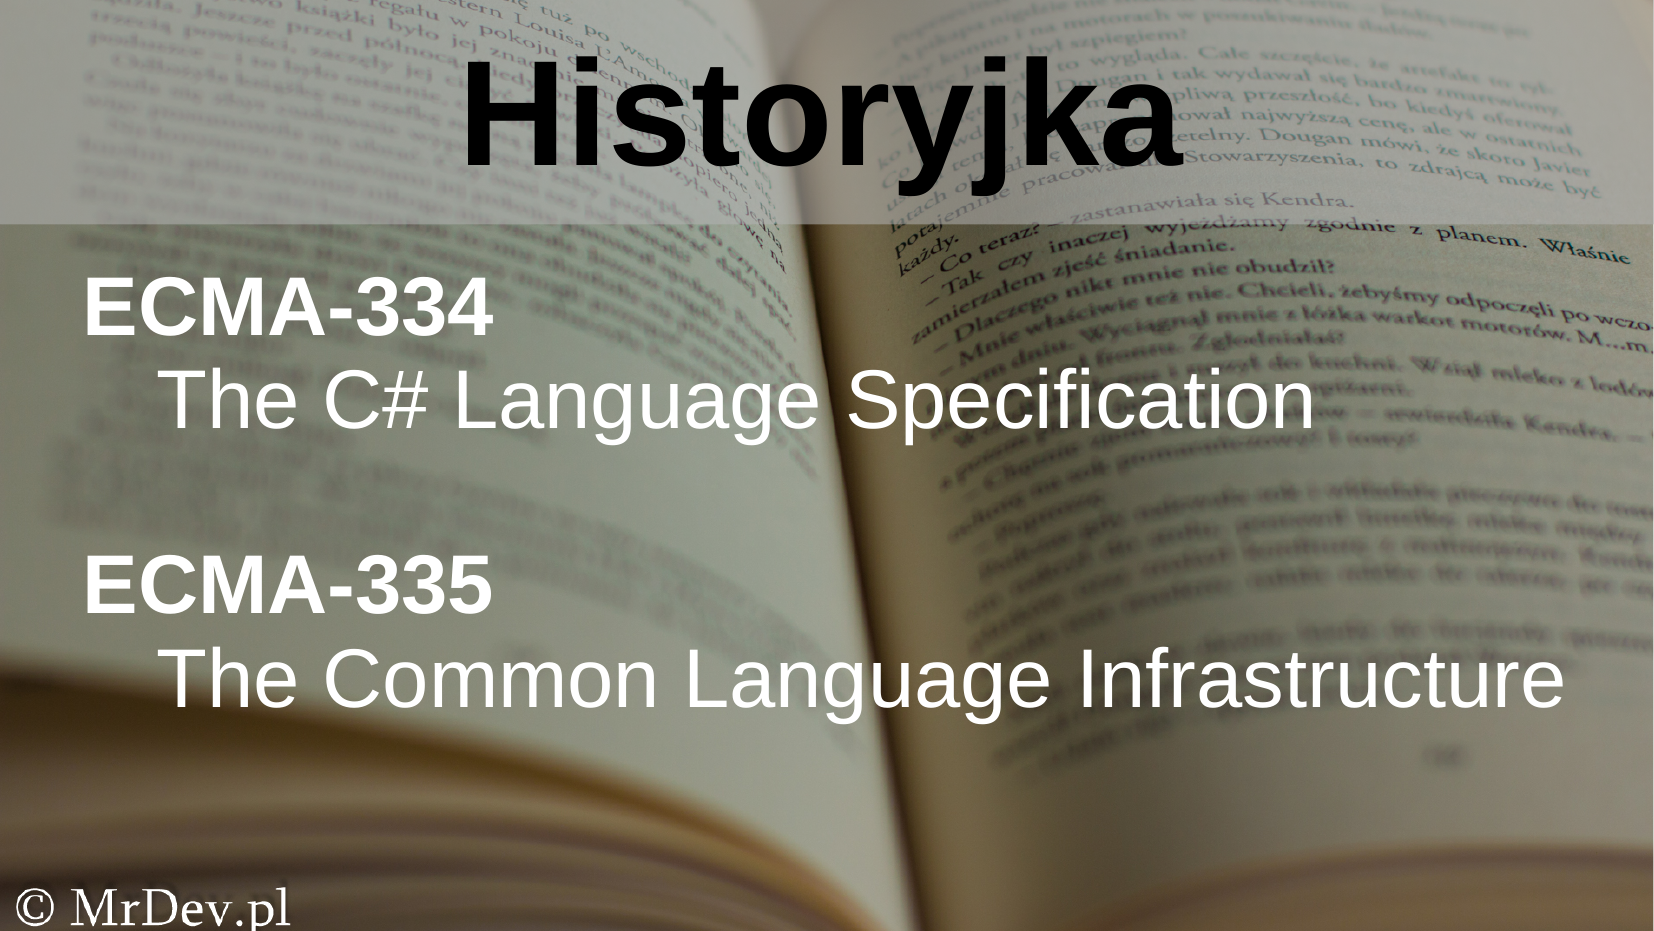

Historyjka
ECMA-334
	The C# Language Specification
ECMA-335
	The Common Language Infrastructure